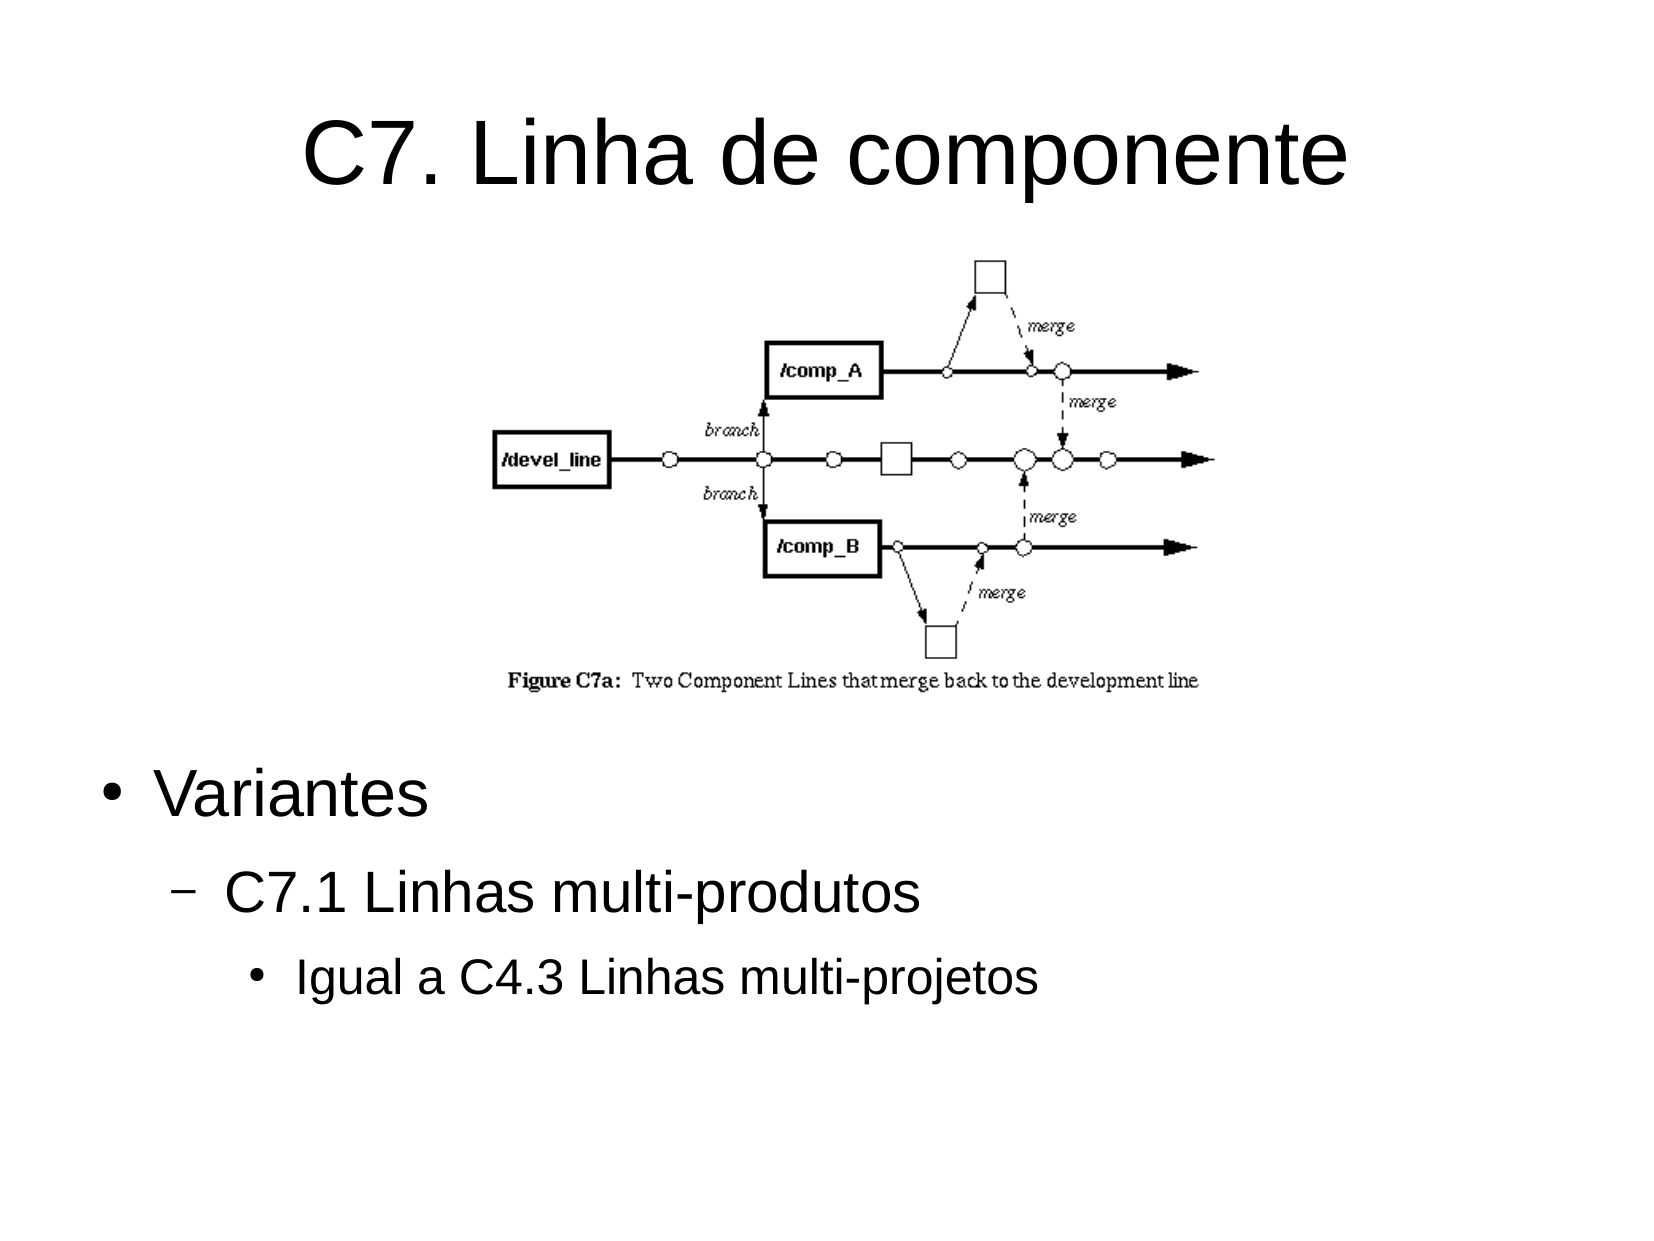

# C7. Linha de componente
Variantes
C7.1 Linhas multi-produtos
Igual a C4.3 Linhas multi-projetos